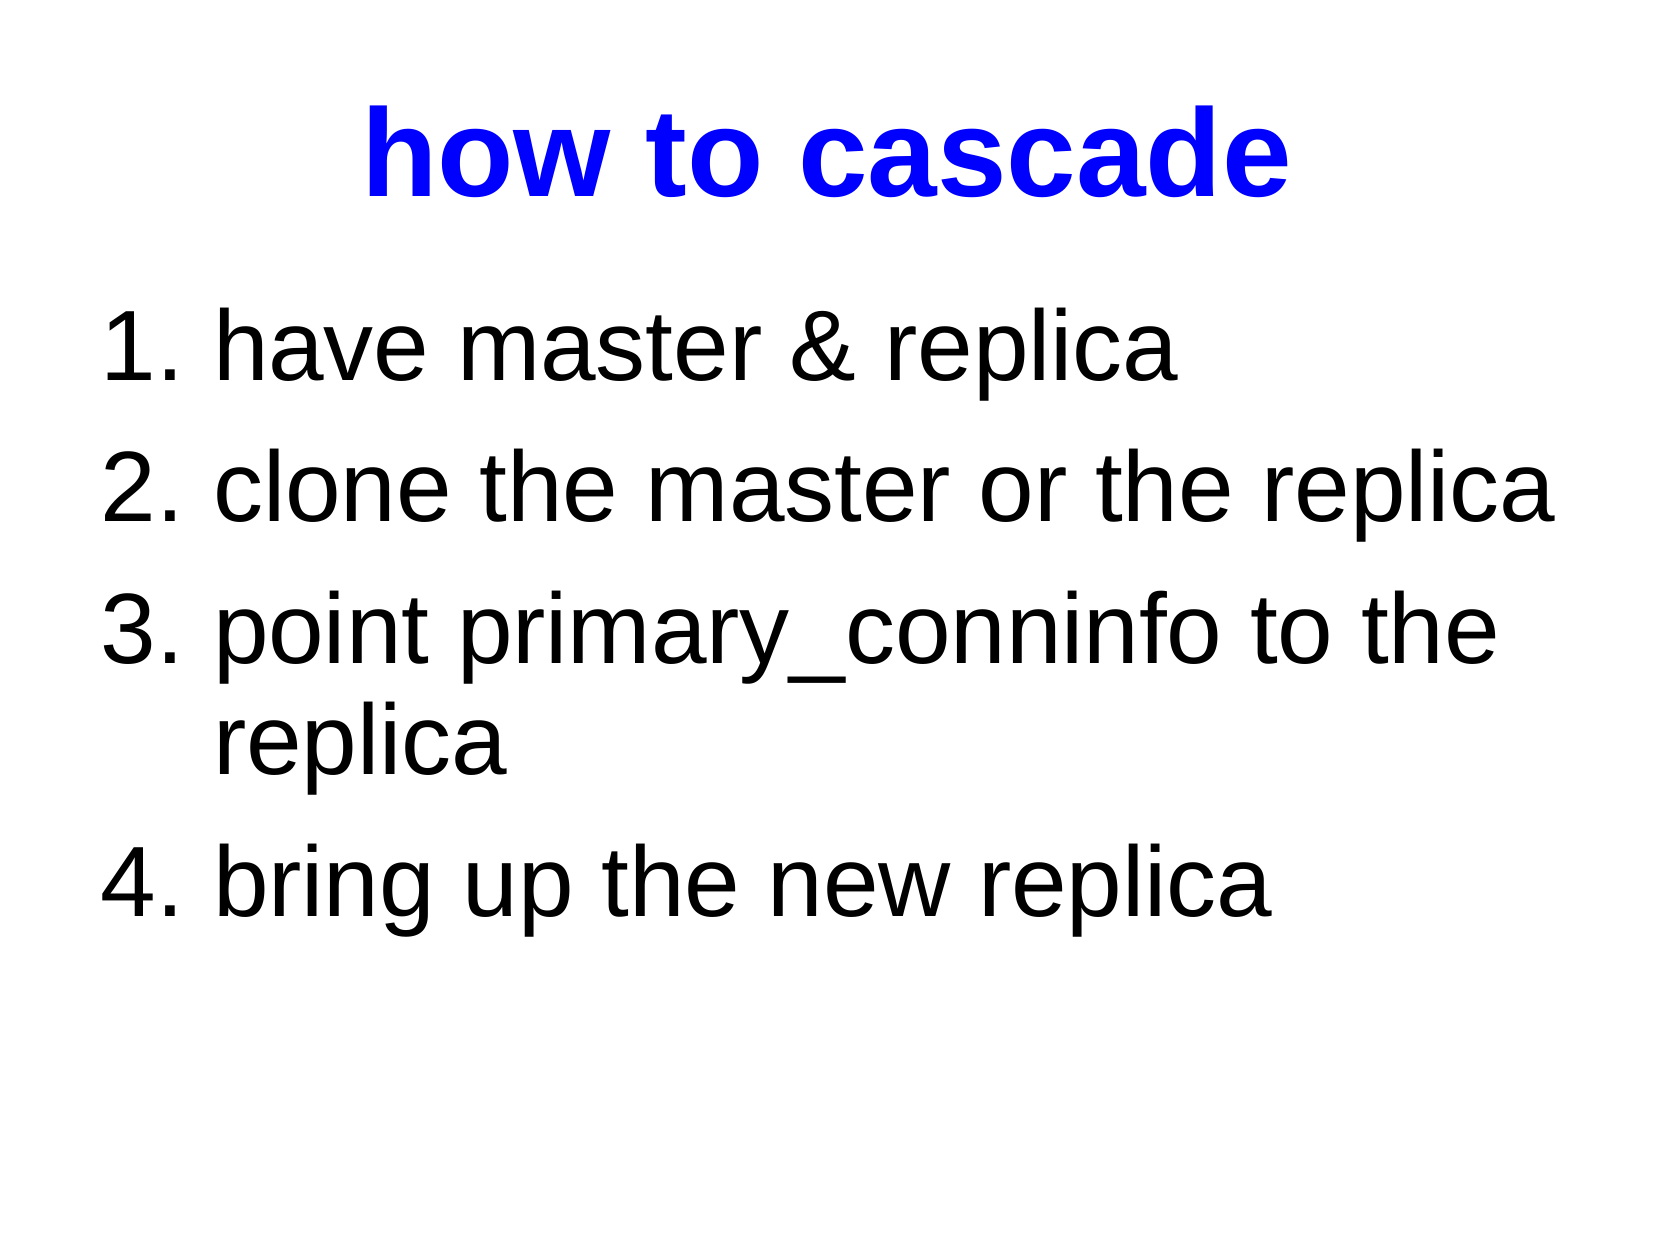

# how to cascade
have master & replica
clone the master or the replica
point primary_conninfo to the replica
bring up the new replica